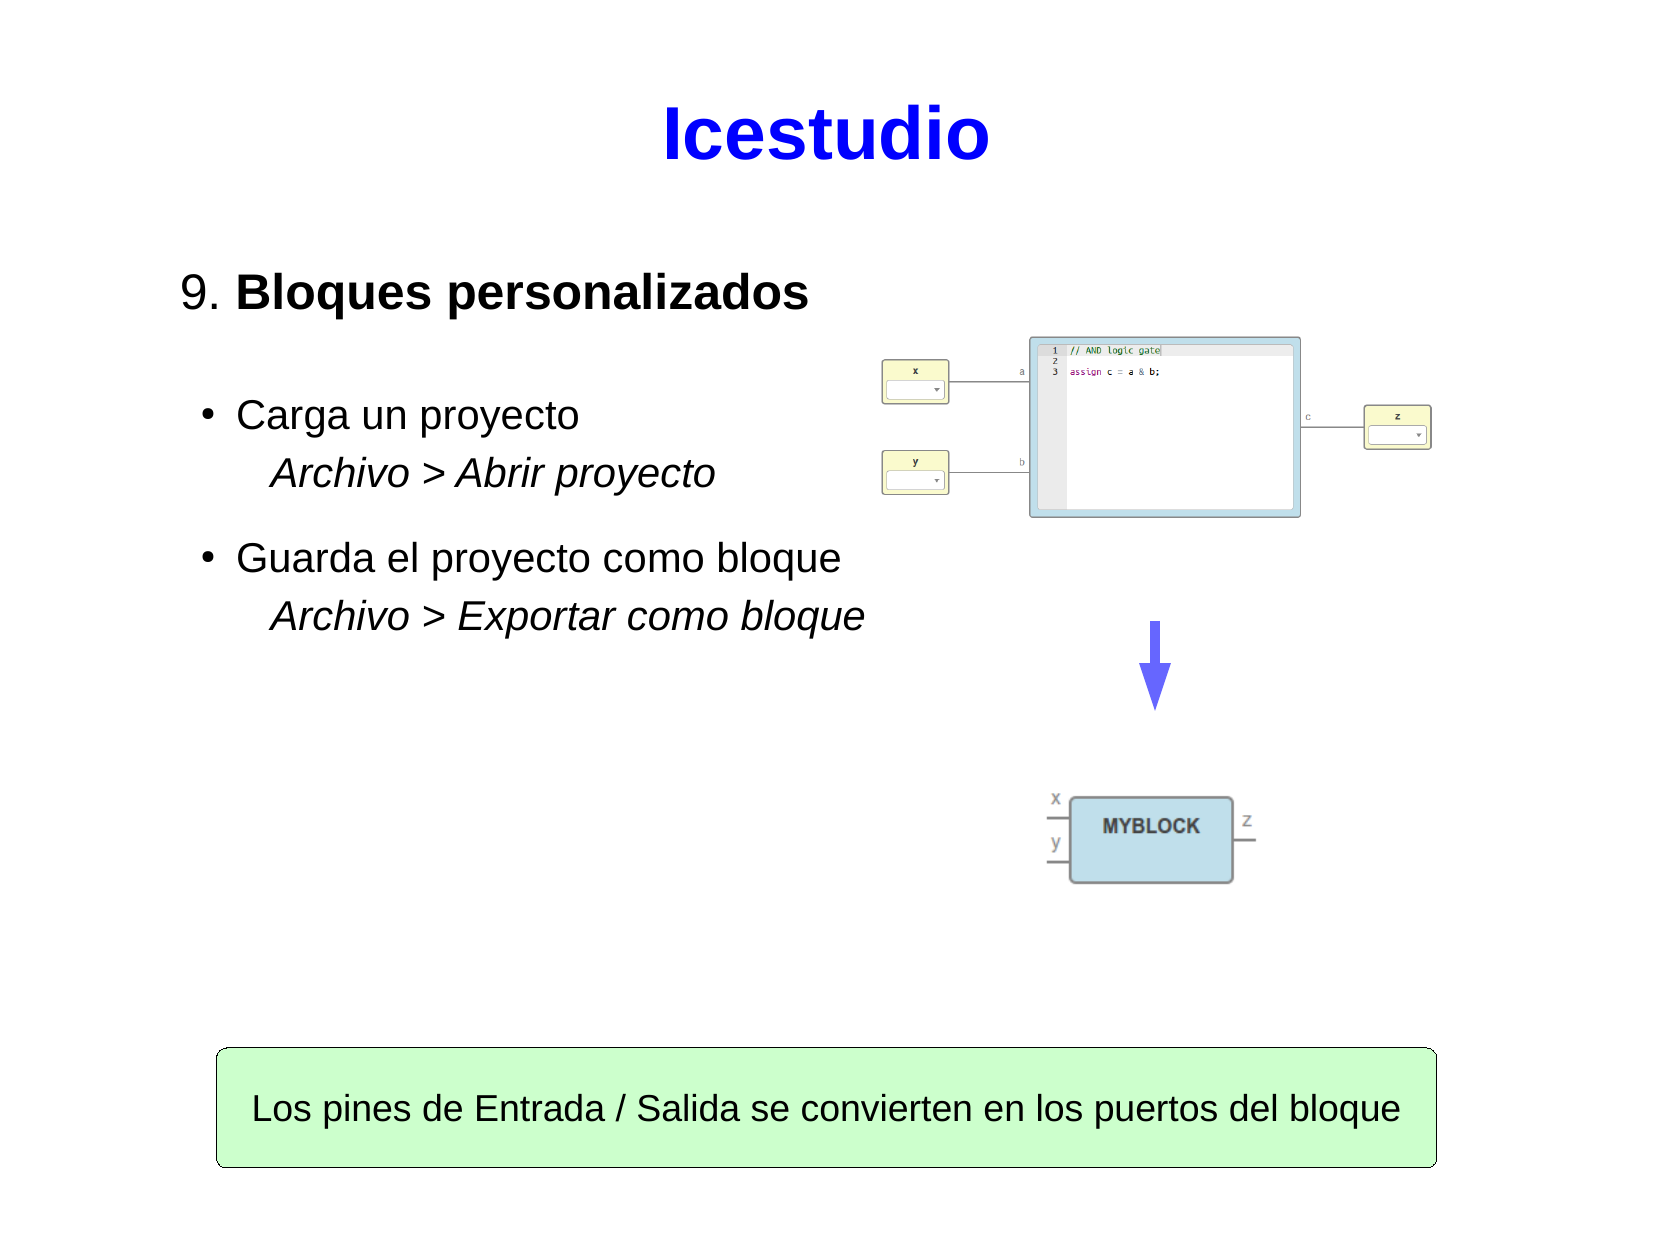

# Icestudio
9. Bloques personalizados
Carga un proyecto
 Archivo > Abrir proyecto
Guarda el proyecto como bloque
 Archivo > Exportar como bloque
Los pines de Entrada / Salida se convierten en los puertos del bloque